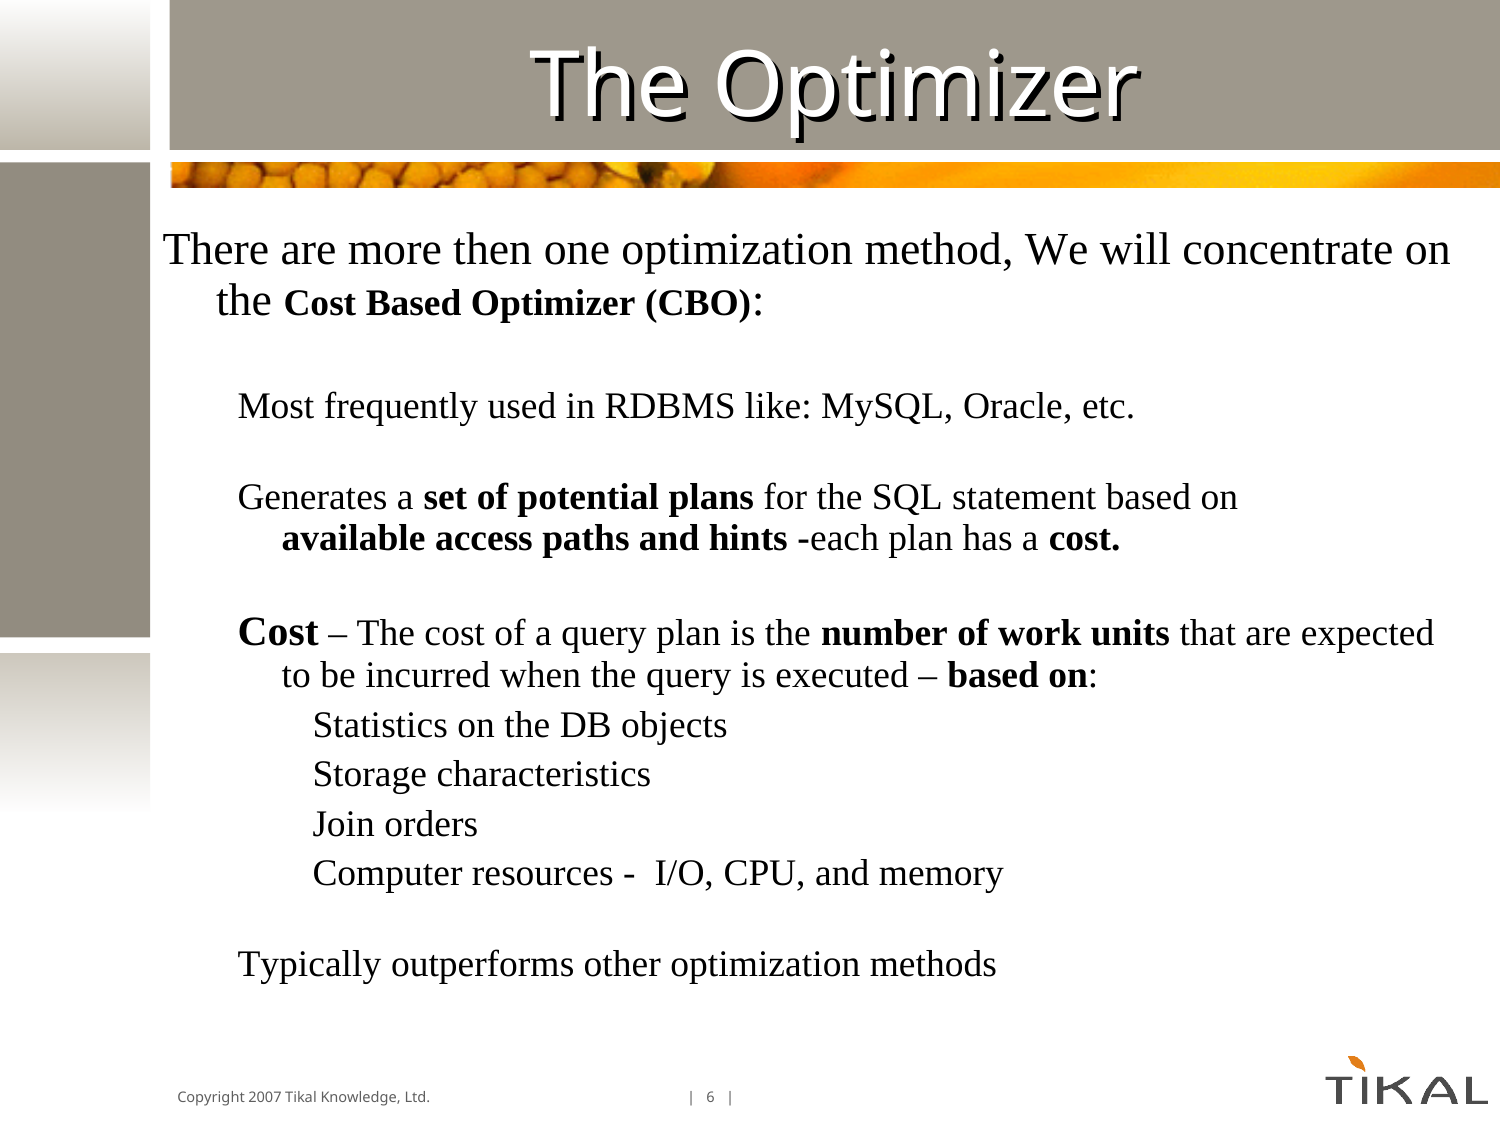

# The Optimizer
There are more then one optimization method, We will concentrate on the Cost Based Optimizer (CBO):
Most frequently used in RDBMS like: MySQL, Oracle, etc.
Generates a set of potential plans for the SQL statement based on
available access paths and hints -each plan has a cost.
Cost – The cost of a query plan is the number of work units that are expected to be incurred when the query is executed – based on:
Statistics on the DB objects
Storage characteristics
Join orders
Computer resources - I/O, CPU, and memory
Typically outperforms other optimization methods